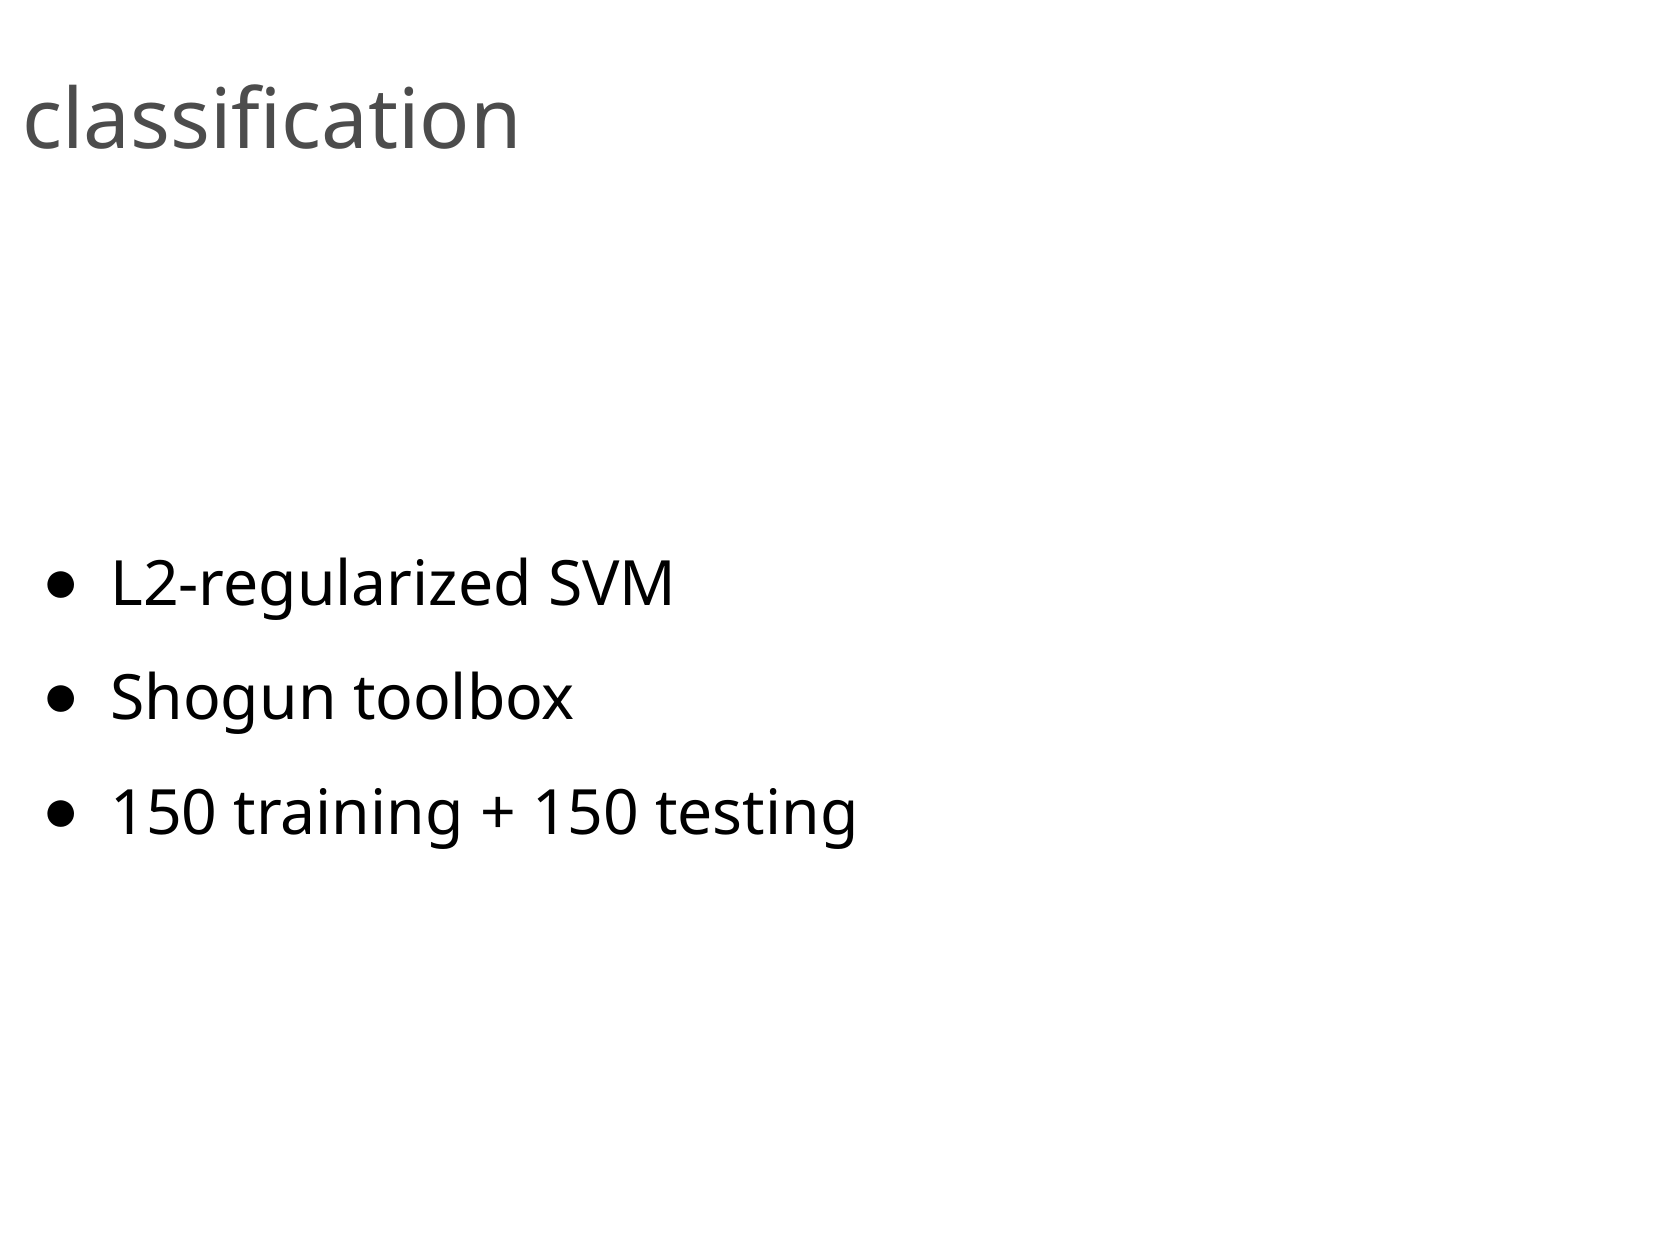

# classification
L2-regularized SVM
Shogun toolbox
150 training + 150 testing